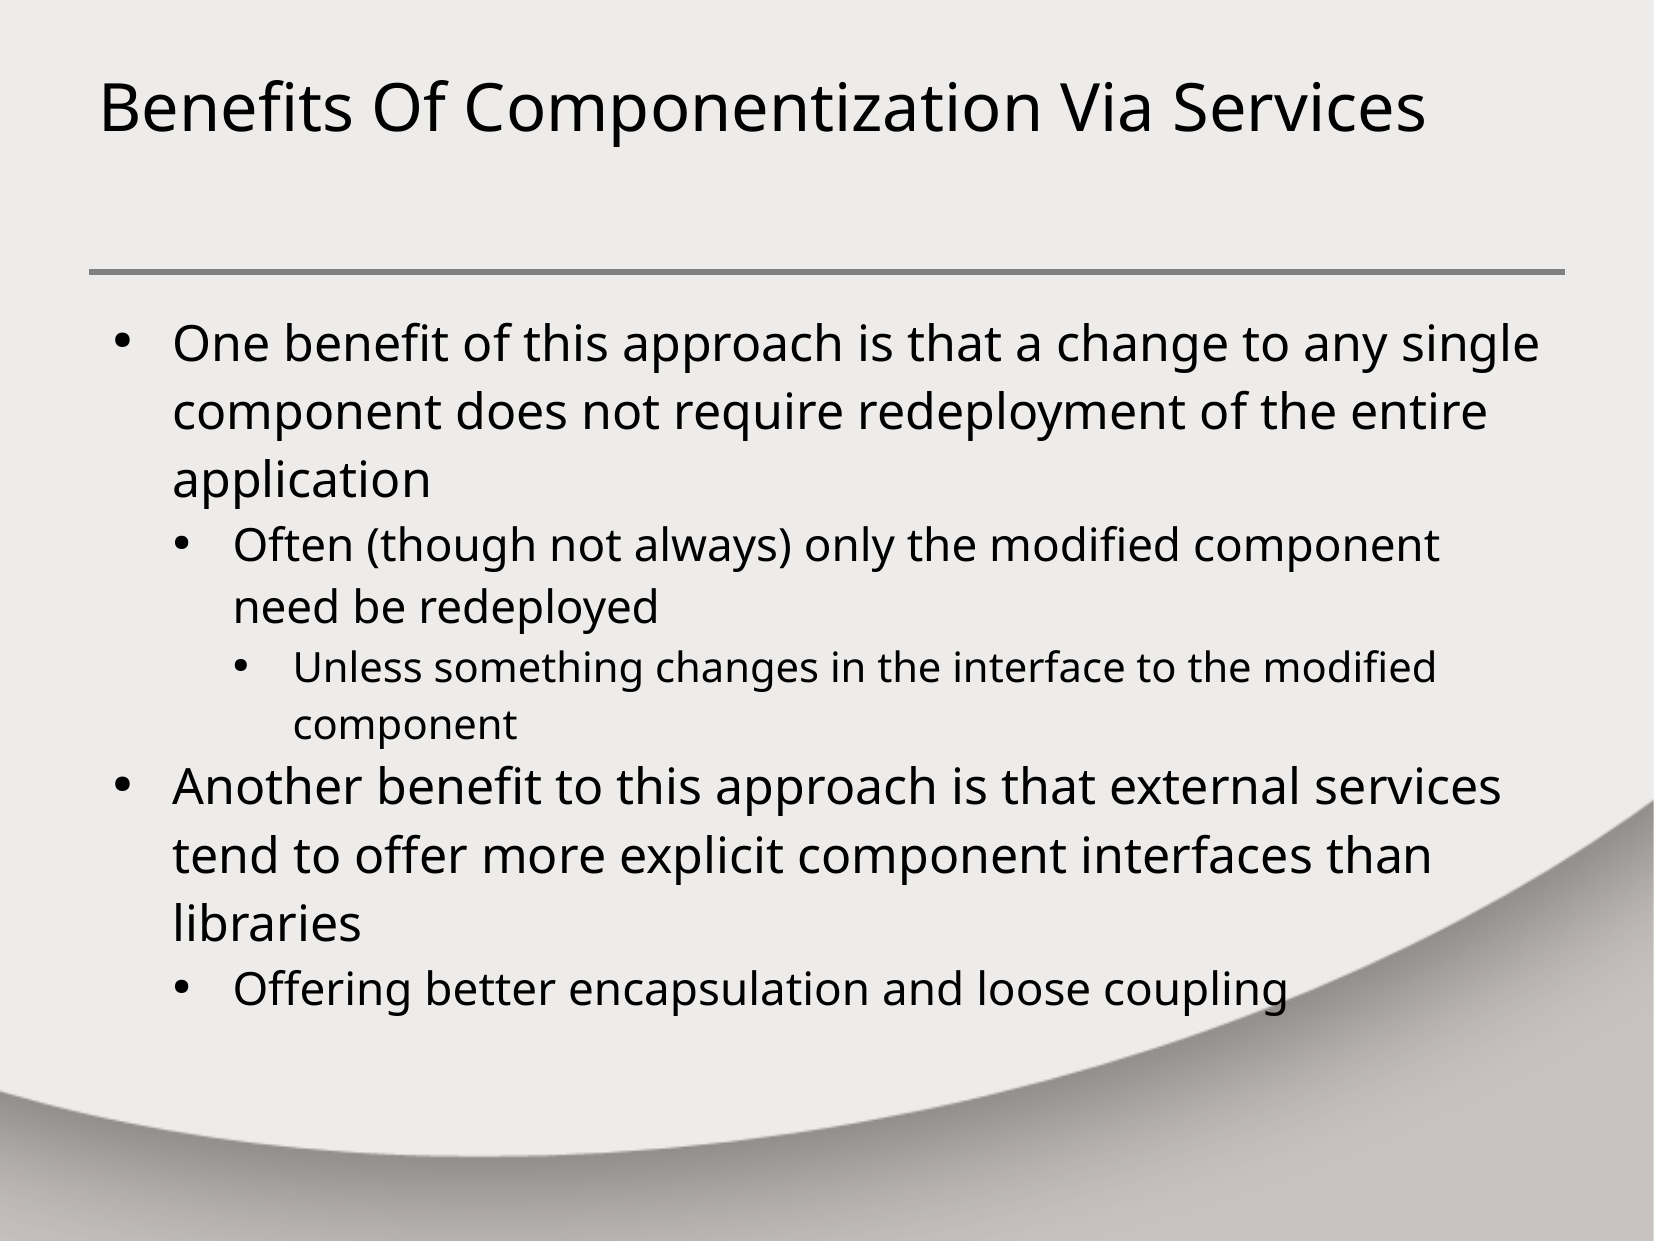

# Benefits Of Componentization Via Services
One benefit of this approach is that a change to any single component does not require redeployment of the entire application
Often (though not always) only the modified component need be redeployed
Unless something changes in the interface to the modified component
Another benefit to this approach is that external services tend to offer more explicit component interfaces than libraries
Offering better encapsulation and loose coupling